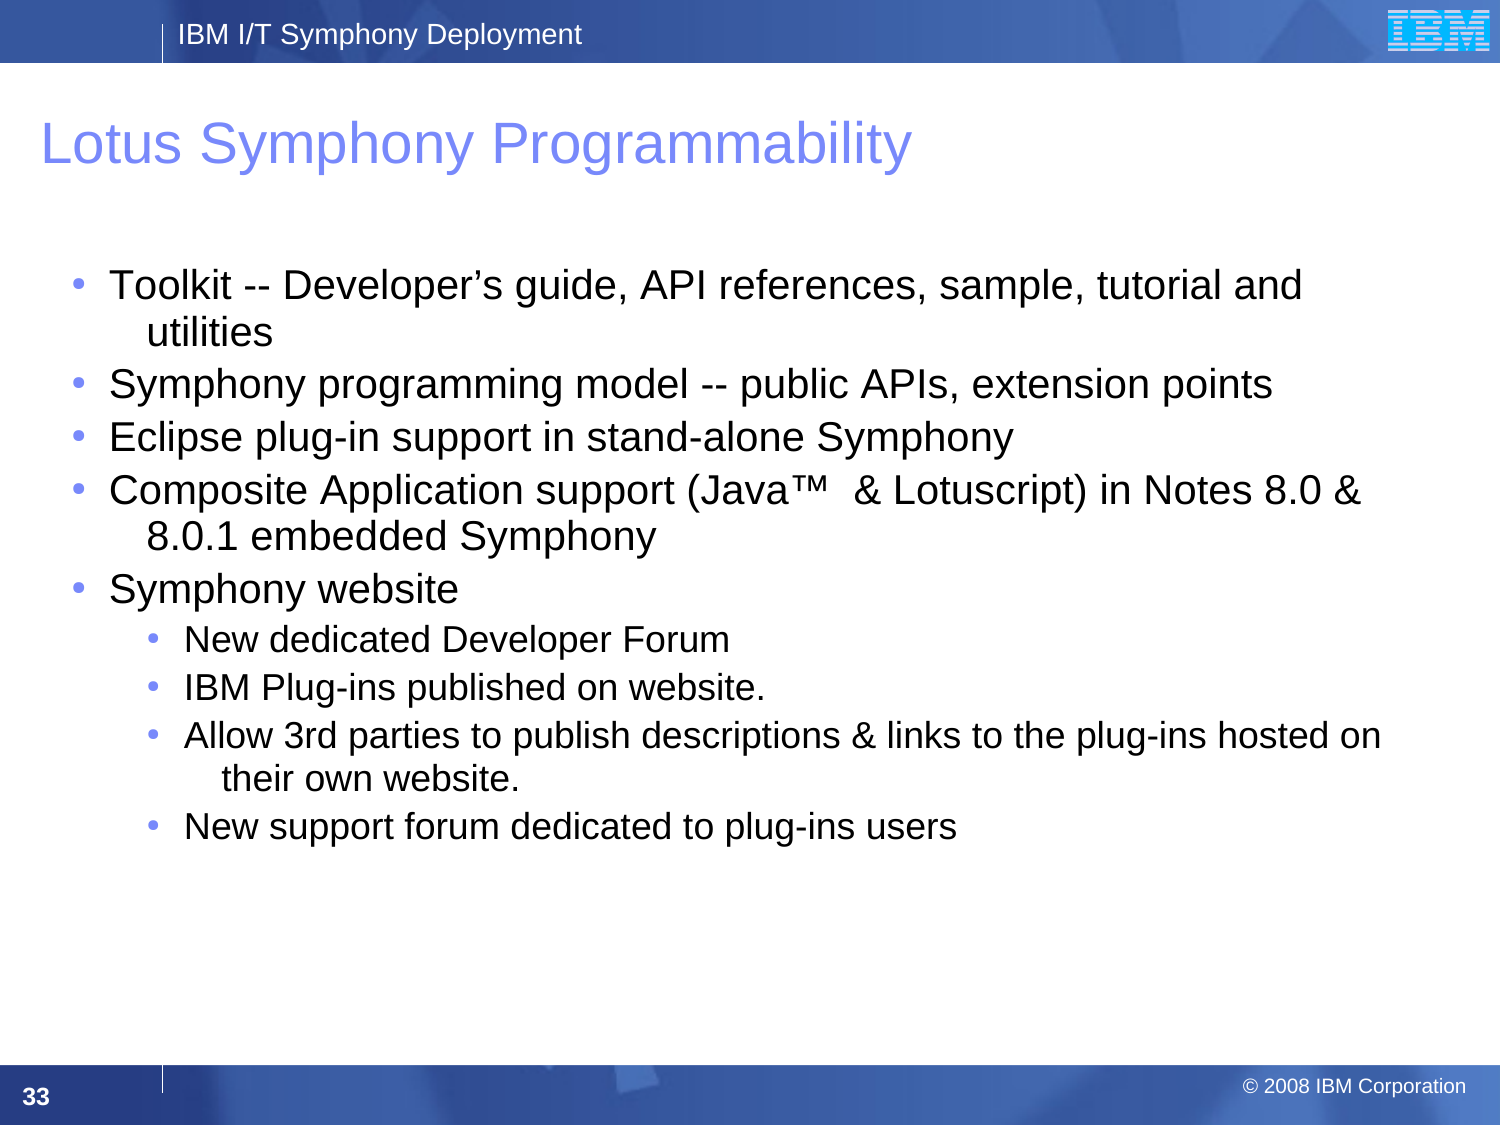

# Lotus Symphony Programmability
Toolkit -- Developer’s guide, API references, sample, tutorial and utilities
Symphony programming model -- public APIs, extension points
Eclipse plug-in support in stand-alone Symphony
Composite Application support (Java™ & Lotuscript) in Notes 8.0 & 8.0.1 embedded Symphony
Symphony website
New dedicated Developer Forum
IBM Plug-ins published on website.
Allow 3rd parties to publish descriptions & links to the plug-ins hosted on their own website.
New support forum dedicated to plug-ins users